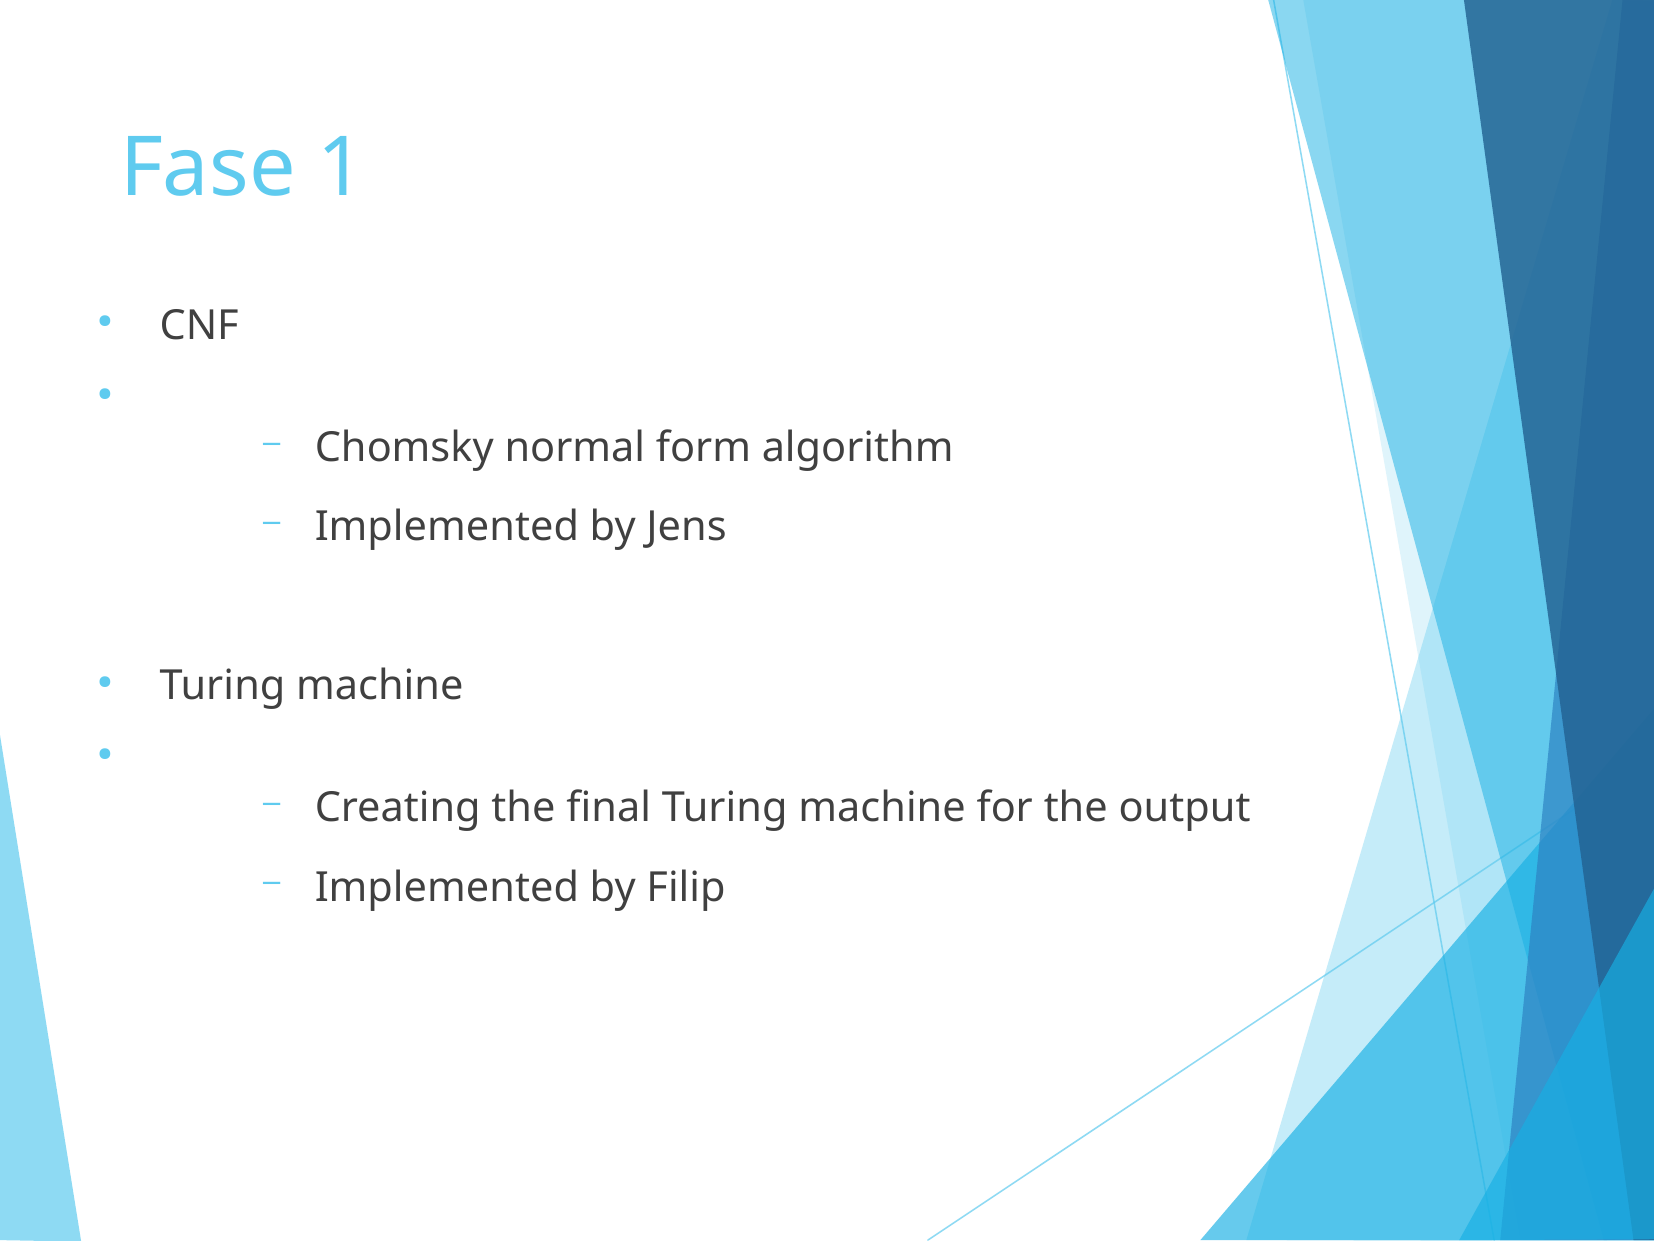

Fase 1
# CNF
Chomsky normal form algorithm
Implemented by Jens
Turing machine
Creating the final Turing machine for the output
Implemented by Filip